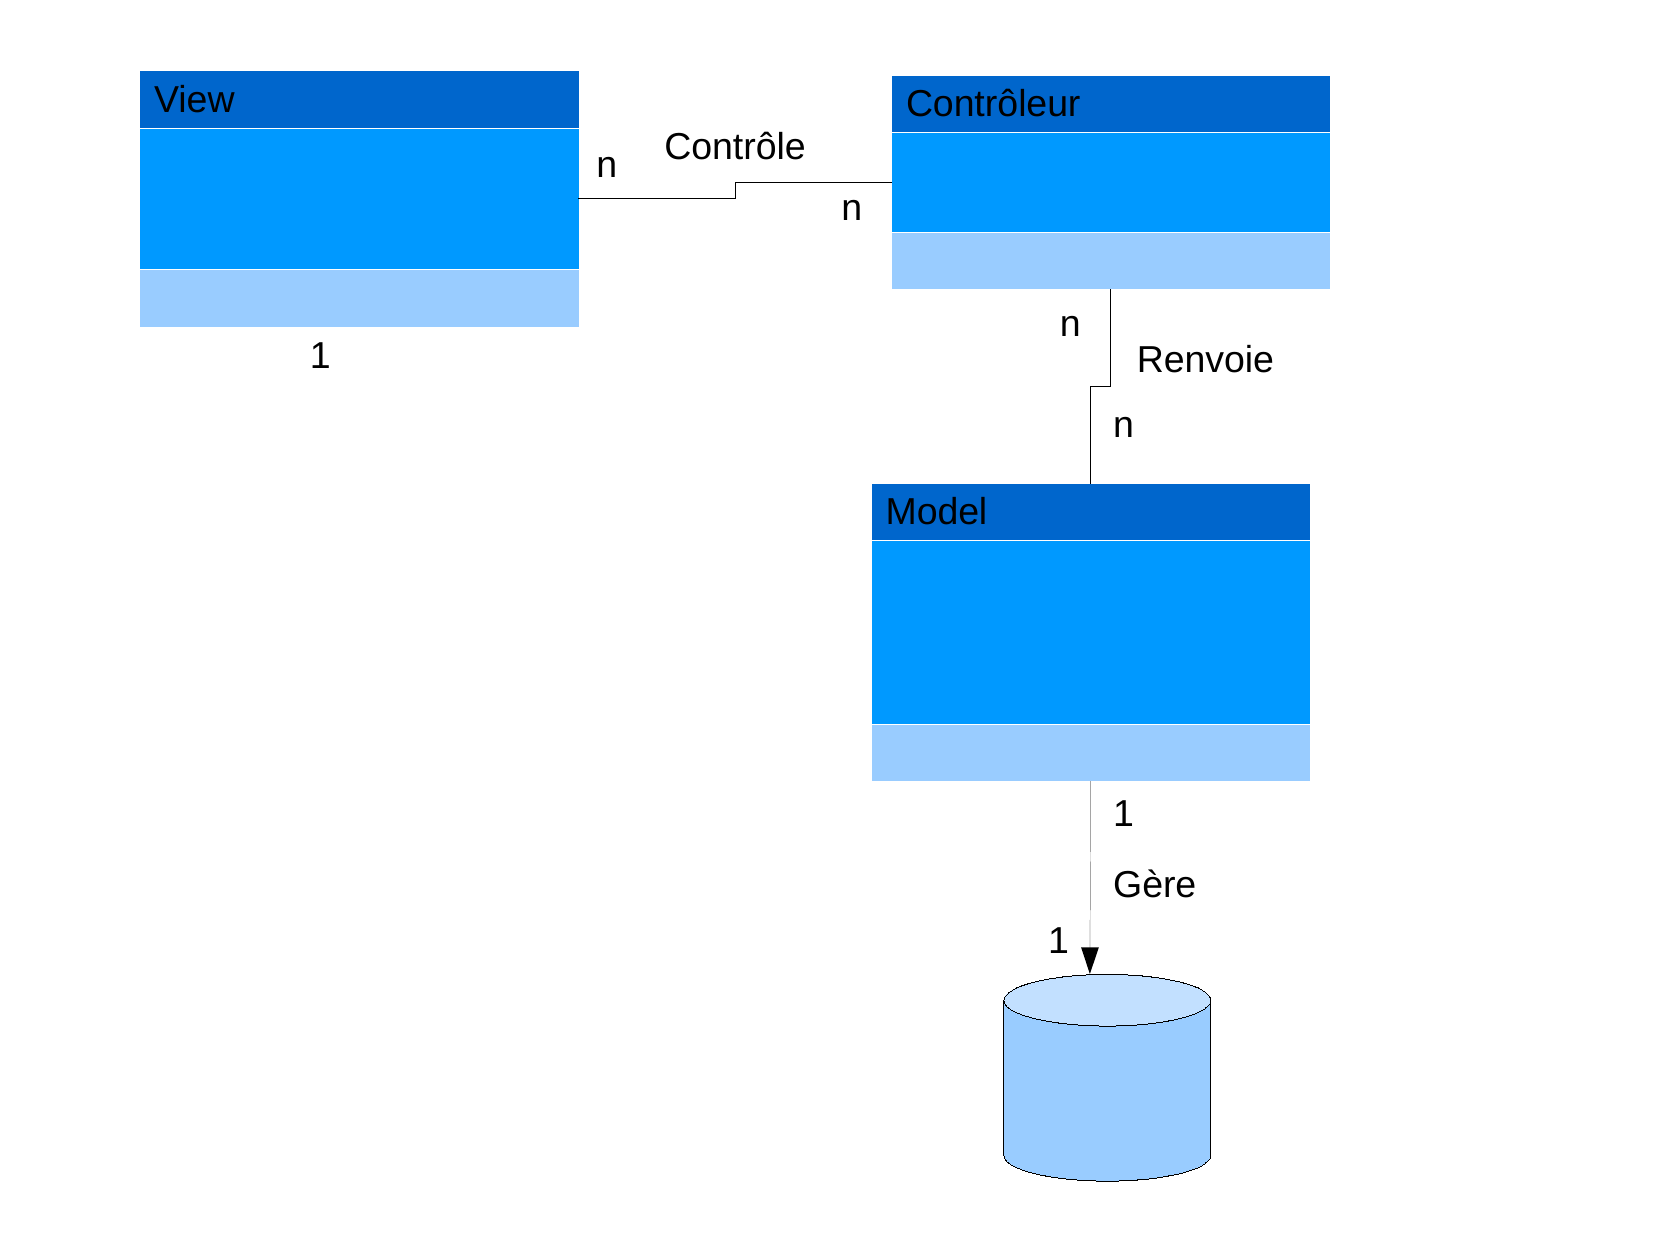

| View |
| --- |
| |
| |
| Contrôleur |
| --- |
| |
| |
Contrôle
n
n
n
1
Renvoie
n
| Model |
| --- |
| |
| |
1
Gère
1